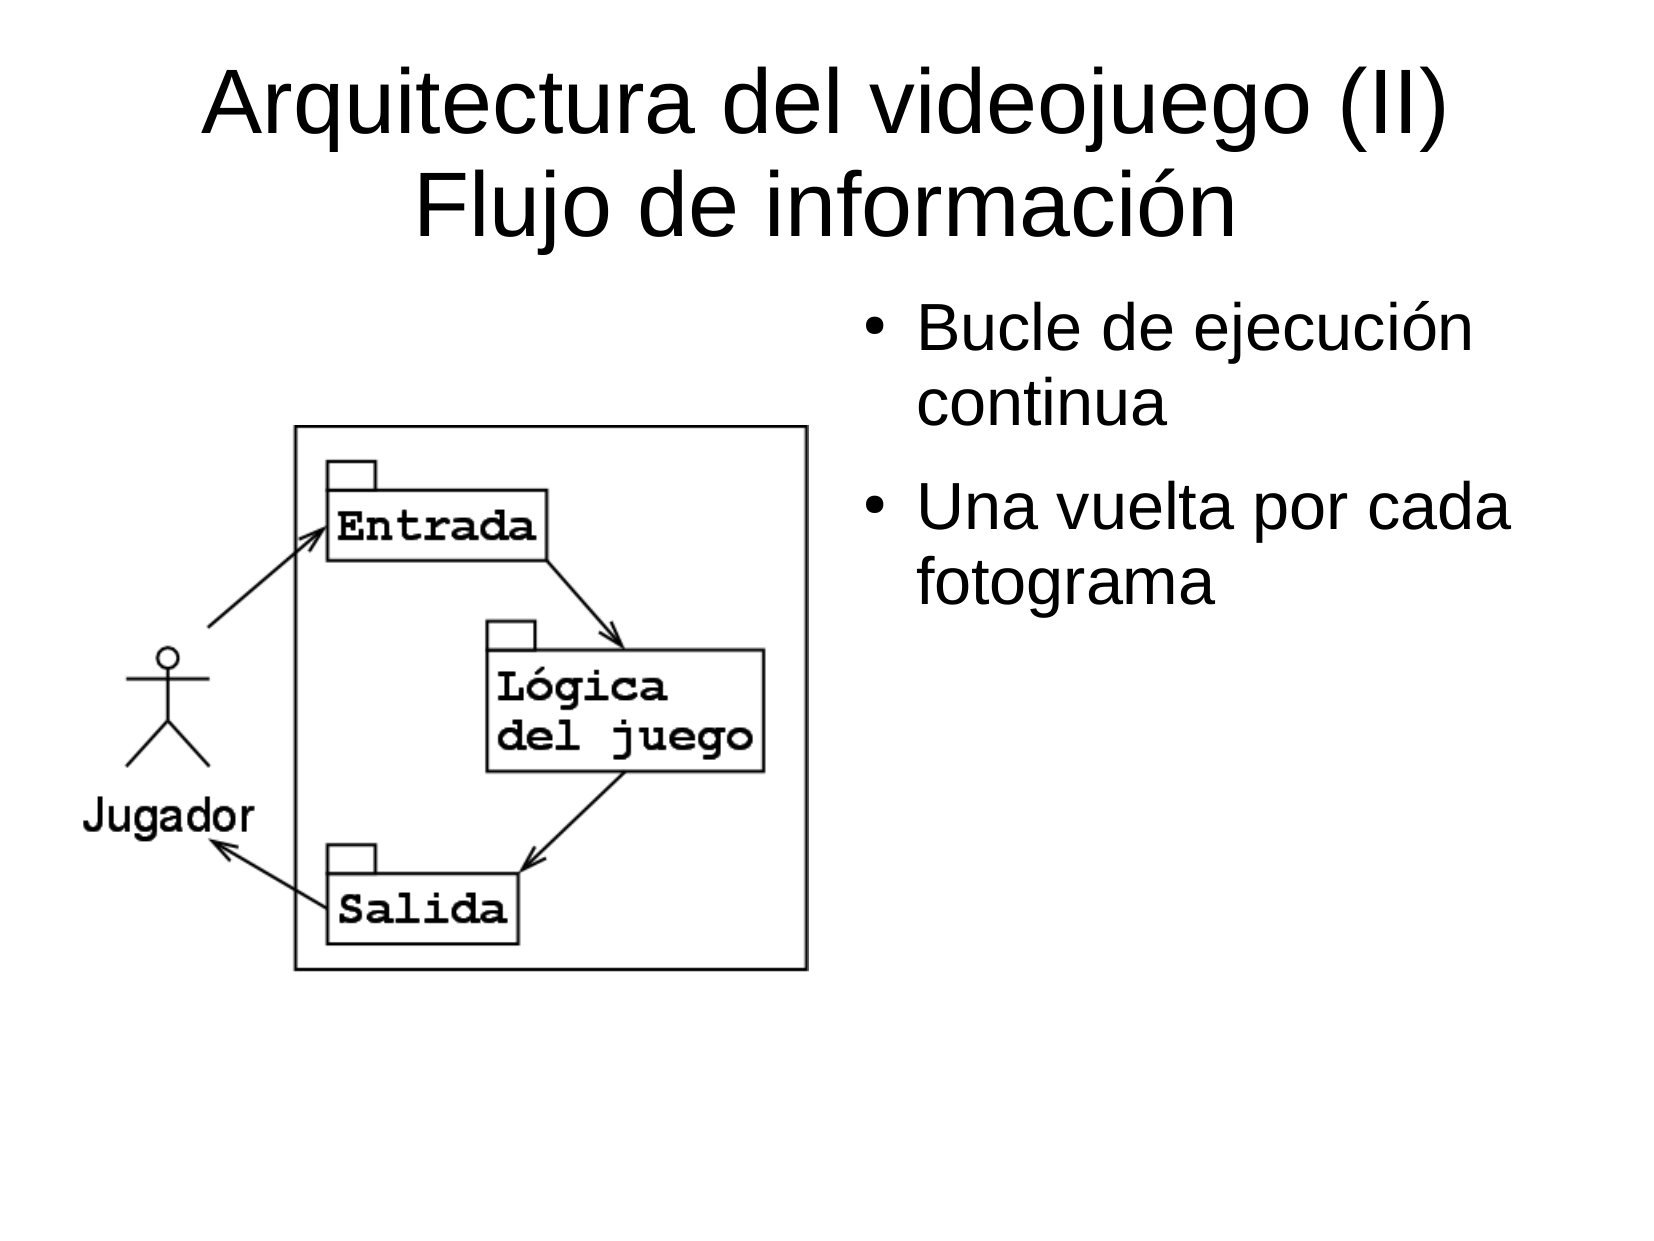

# Arquitectura del videojuego (II) Flujo de información
Bucle de ejecución continua
Una vuelta por cada fotograma